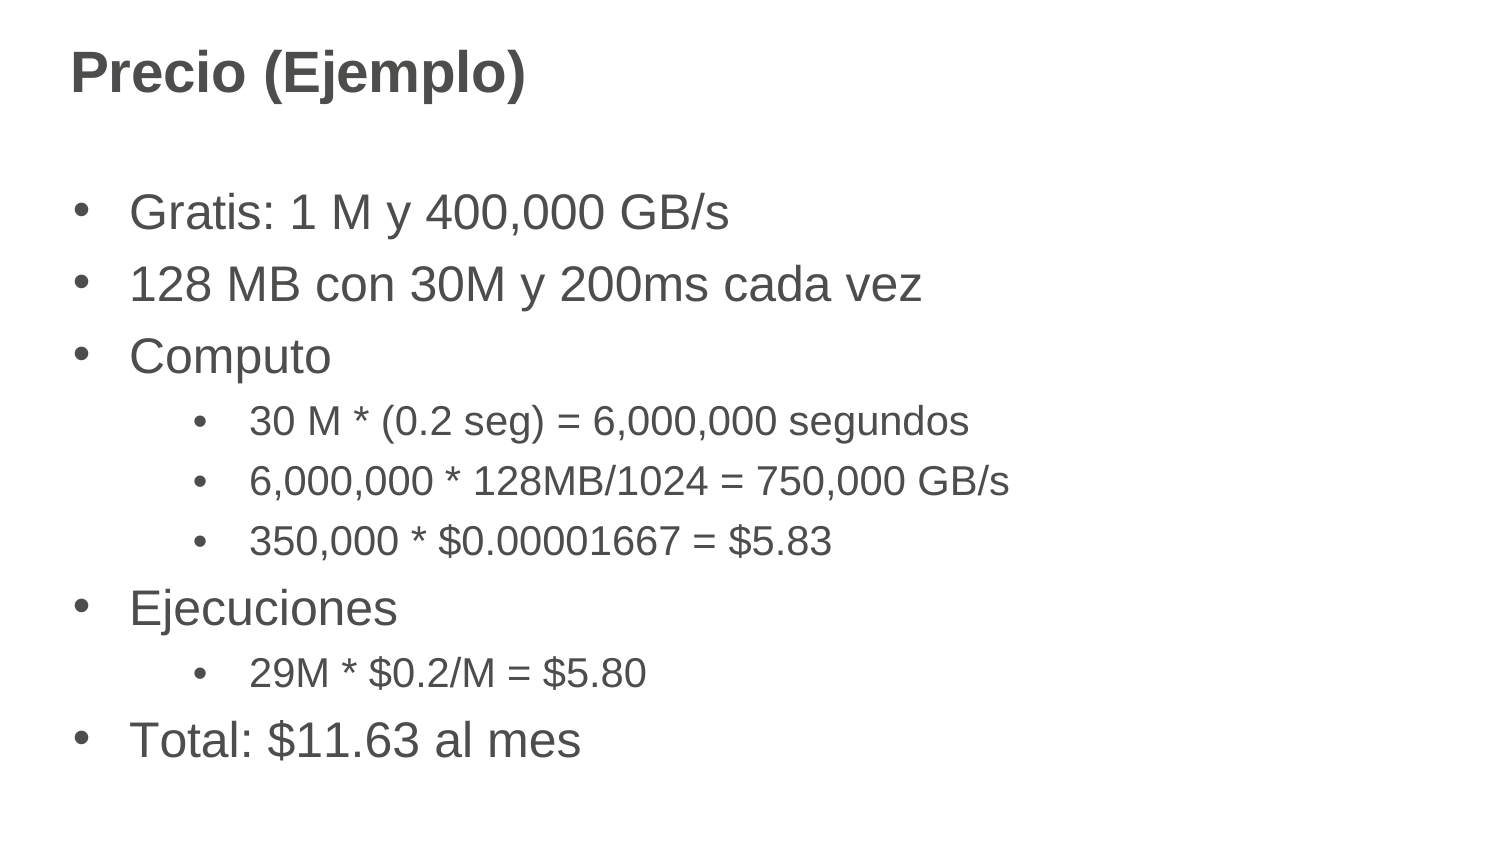

# Precio (Ejemplo)
Gratis: 1 M y 400,000 GB/s
128 MB con 30M y 200ms cada vez
Computo
•	30 M * (0.2 seg) = 6,000,000 segundos
•	6,000,000 * 128MB/1024 = 750,000 GB/s
•	350,000 * $0.00001667 = $5.83
Ejecuciones
•	29M * $0.2/M = $5.80
Total: $11.63 al mes